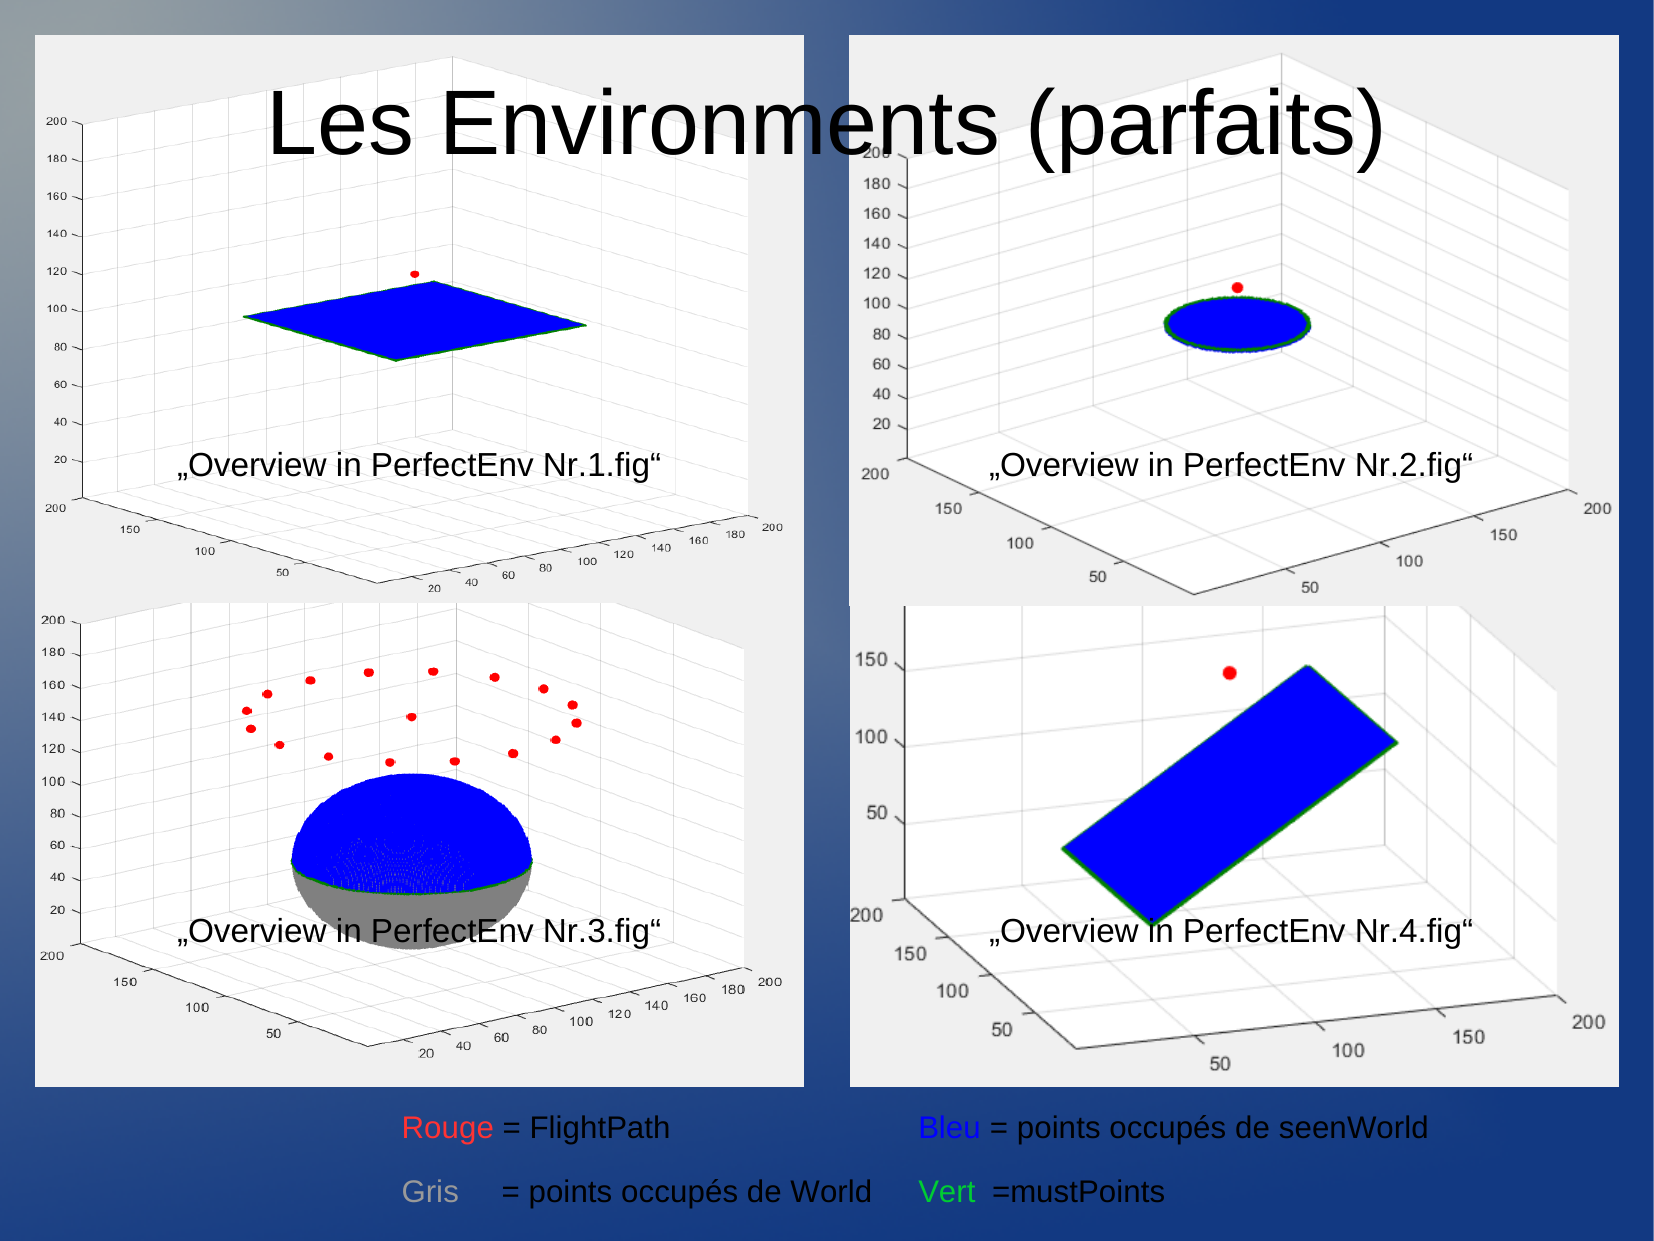

# Les Environments (parfaits)
„Overview in PerfectEnv Nr.1.fig“					„Overview in PerfectEnv Nr.2.fig“
„Overview in PerfectEnv Nr.3.fig“					„Overview in PerfectEnv Nr.4.fig“
Rouge = FlightPath				Bleu = points occupés de seenWorld
Gris 	 = points occupés de World 	Vert 	=mustPoints